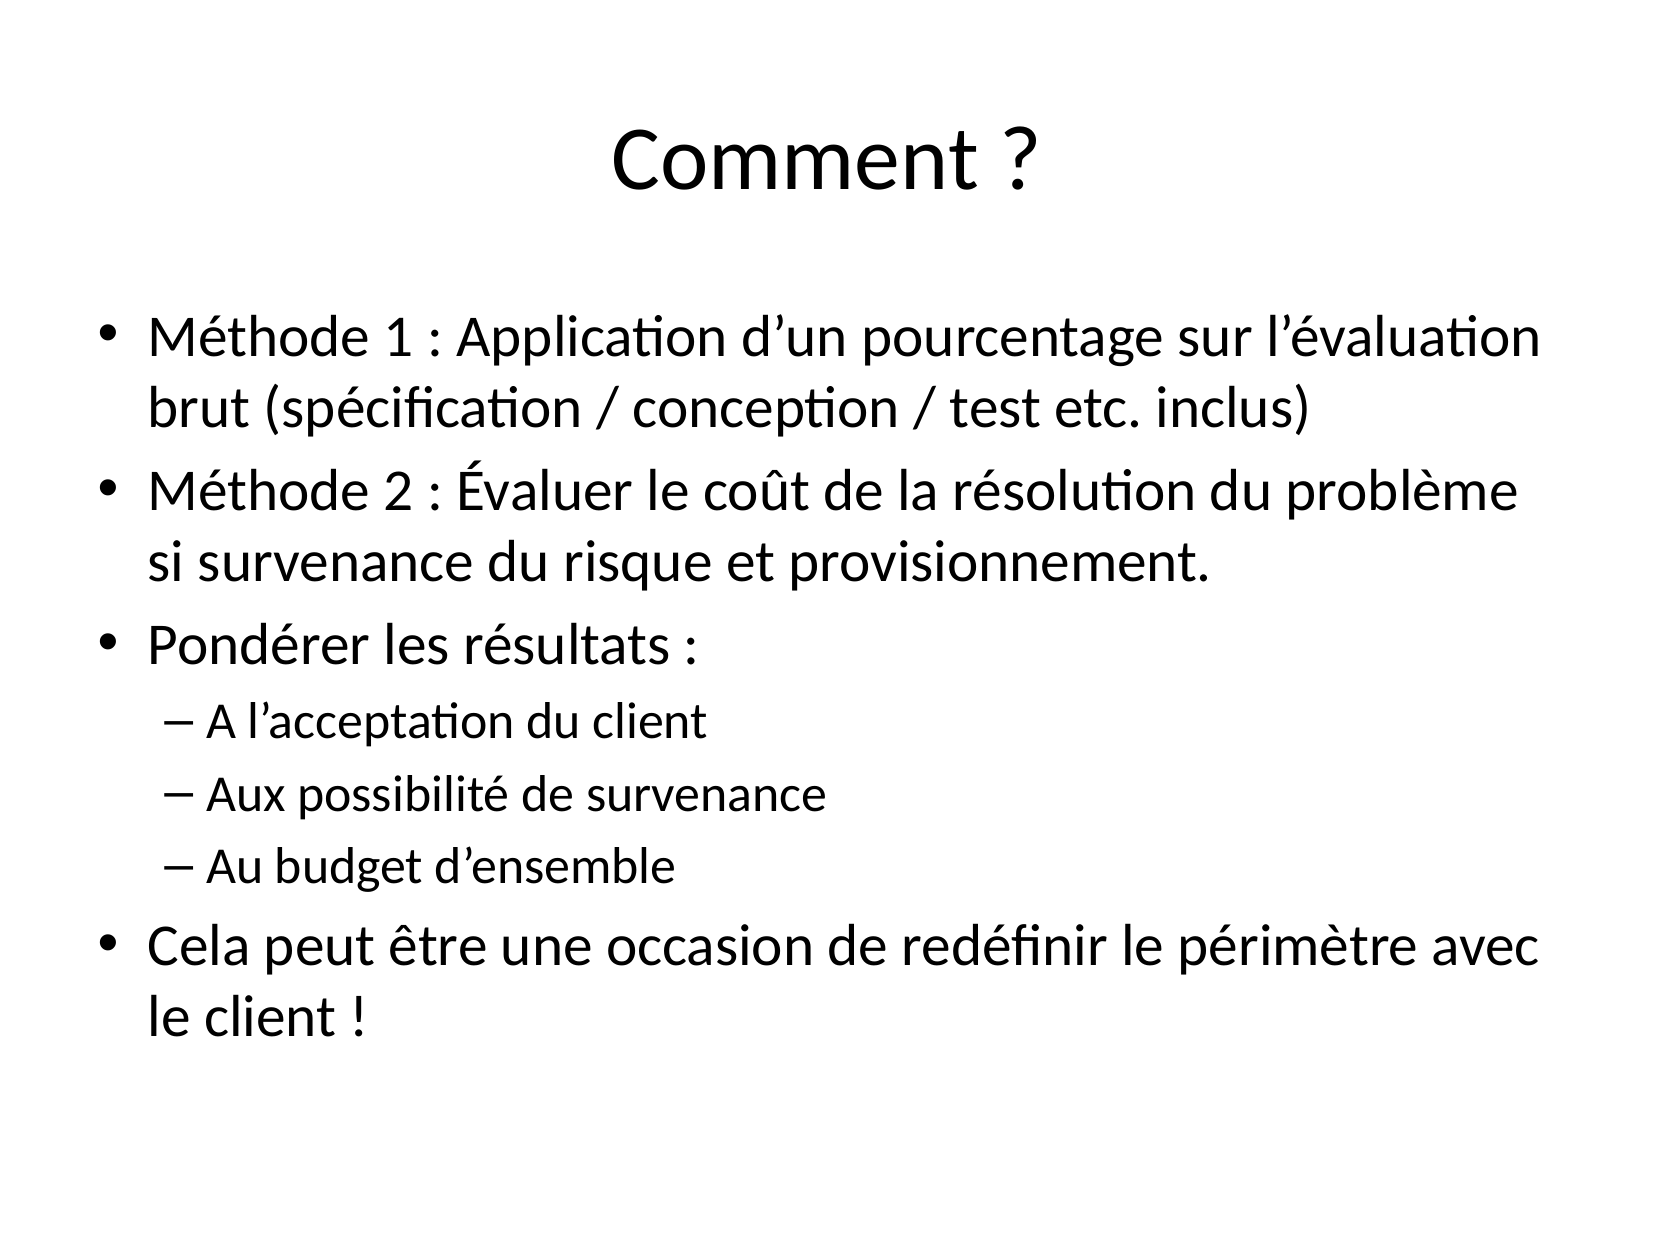

# Comment ?
Méthode 1 : Application d’un pourcentage sur l’évaluation brut (spécification / conception / test etc. inclus)
Méthode 2 : Évaluer le coût de la résolution du problème si survenance du risque et provisionnement.
Pondérer les résultats :
A l’acceptation du client
Aux possibilité de survenance
Au budget d’ensemble
Cela peut être une occasion de redéfinir le périmètre avec le client !